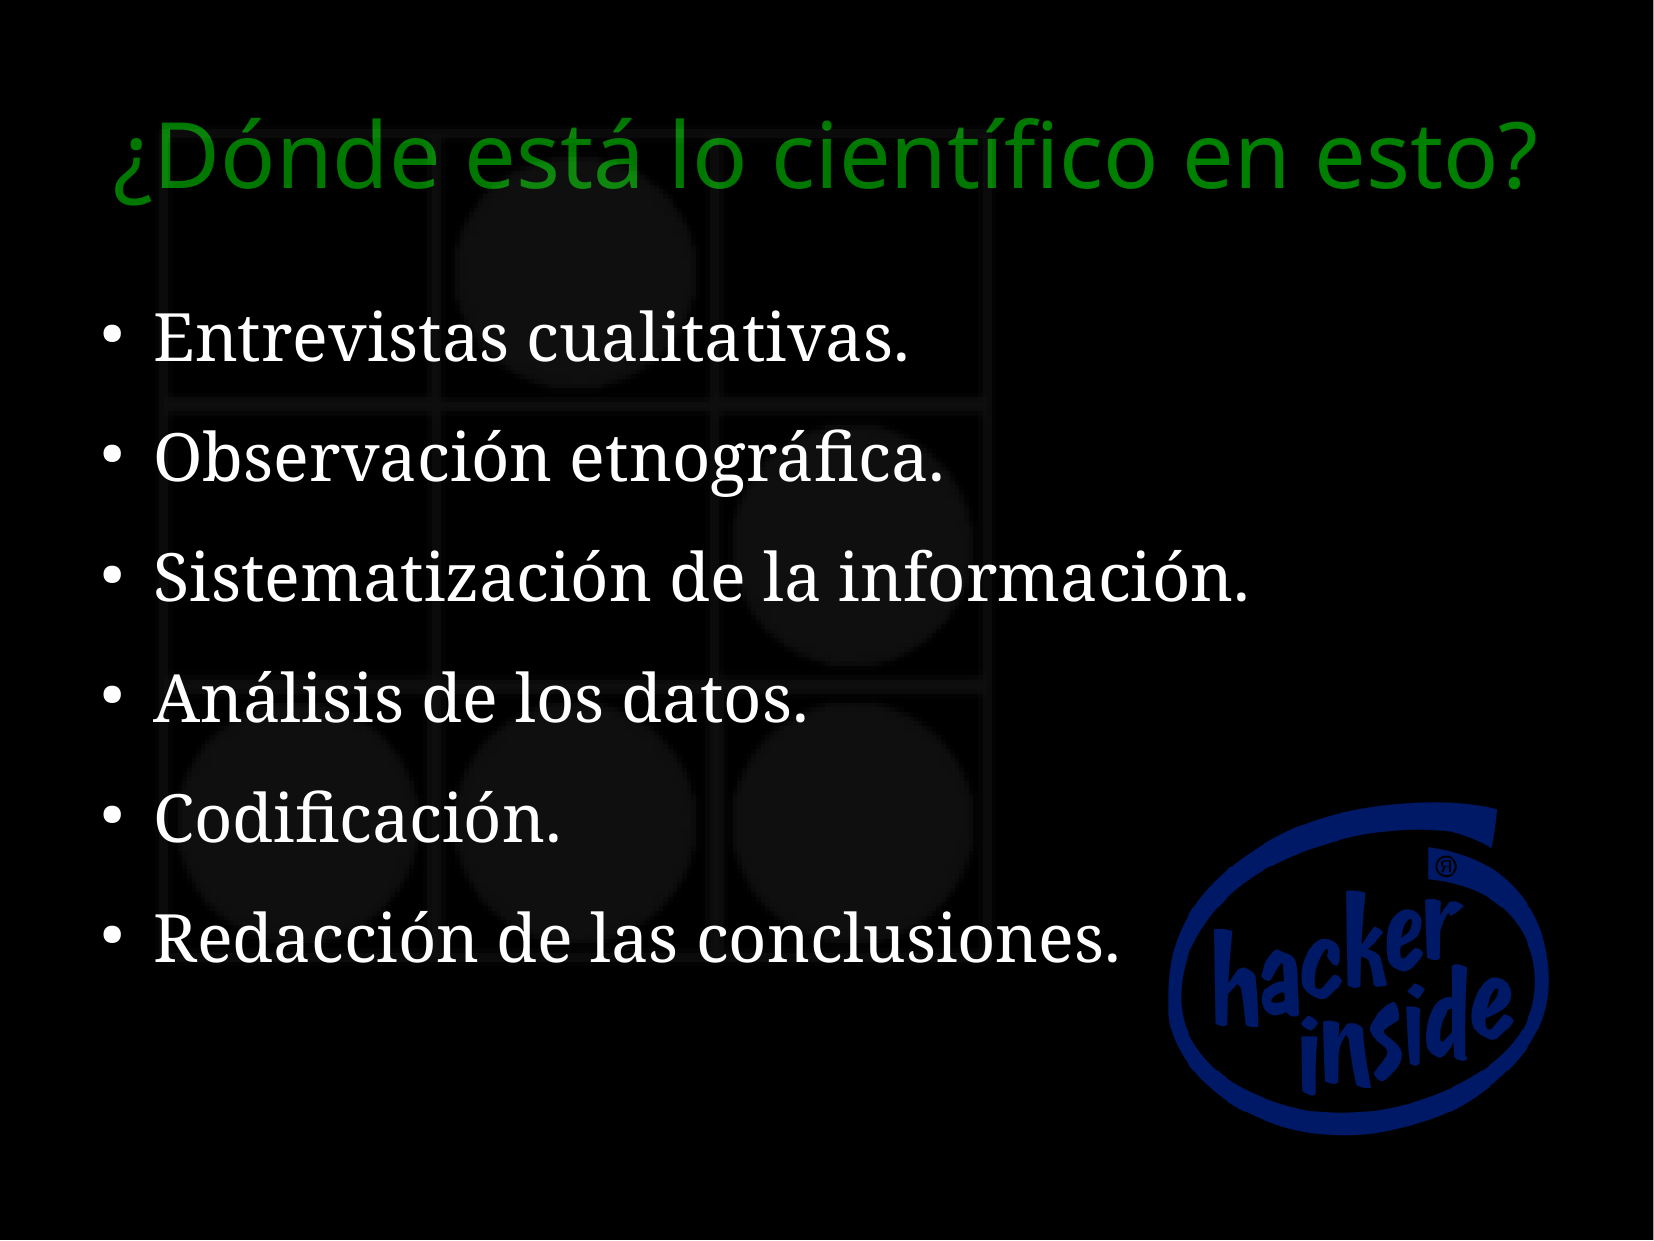

# ¿Dónde está lo científico en esto?
Entrevistas cualitativas.
Observación etnográfica.
Sistematización de la información.
Análisis de los datos.
Codificación.
Redacción de las conclusiones.